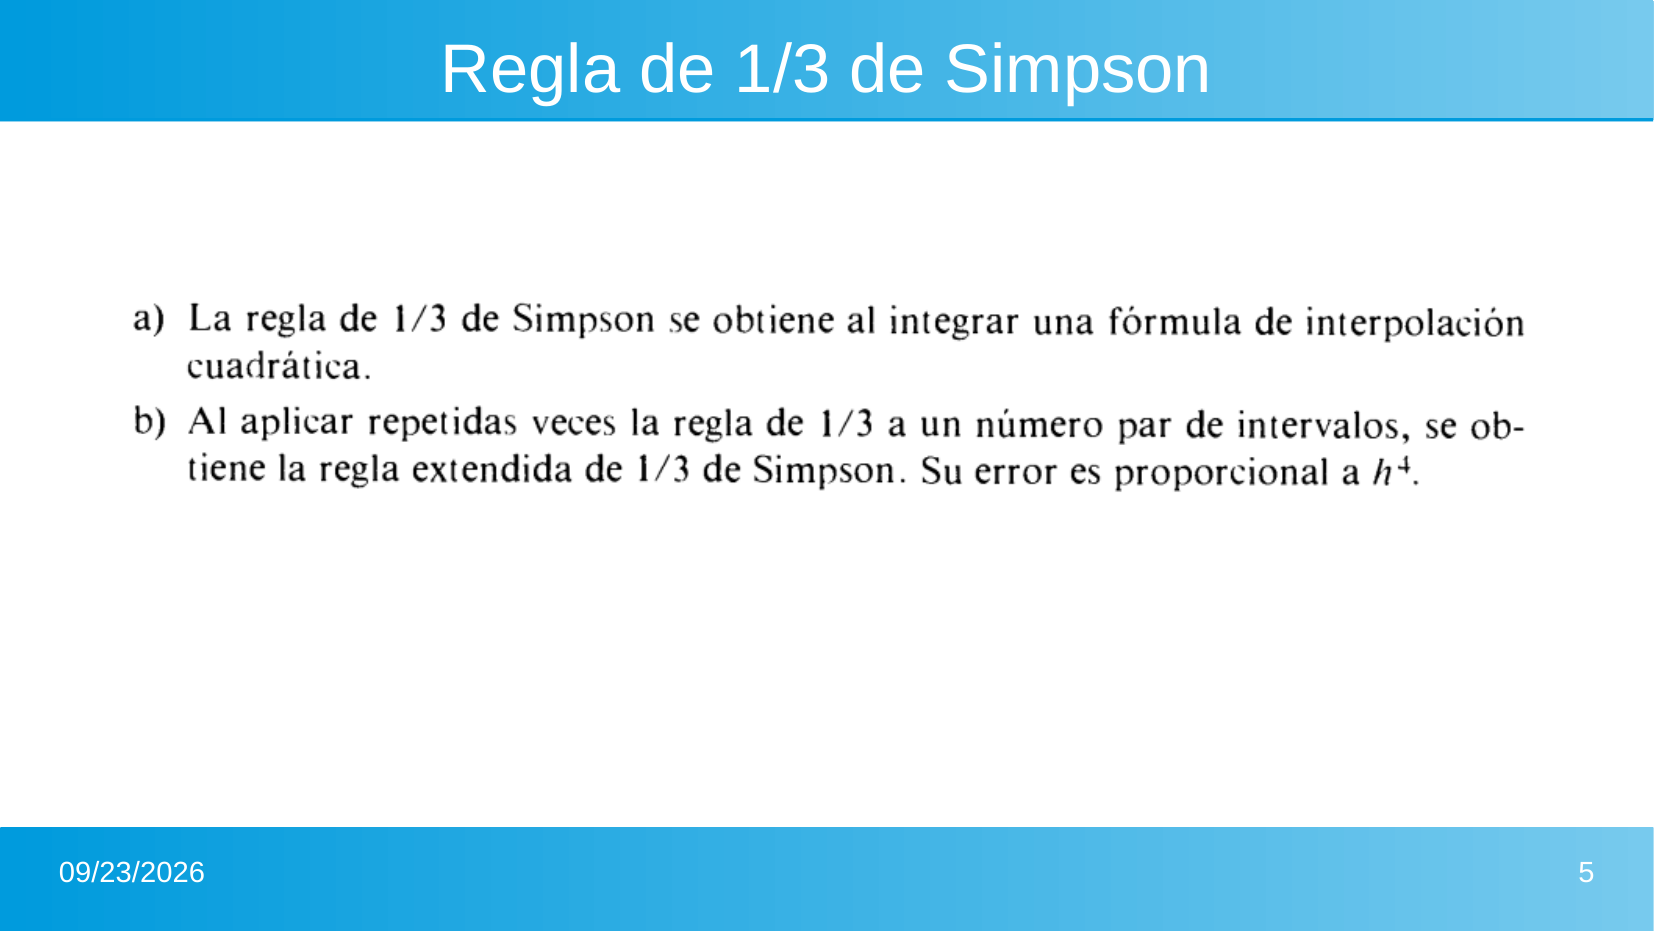

# Regla de 1/3 de Simpson
5